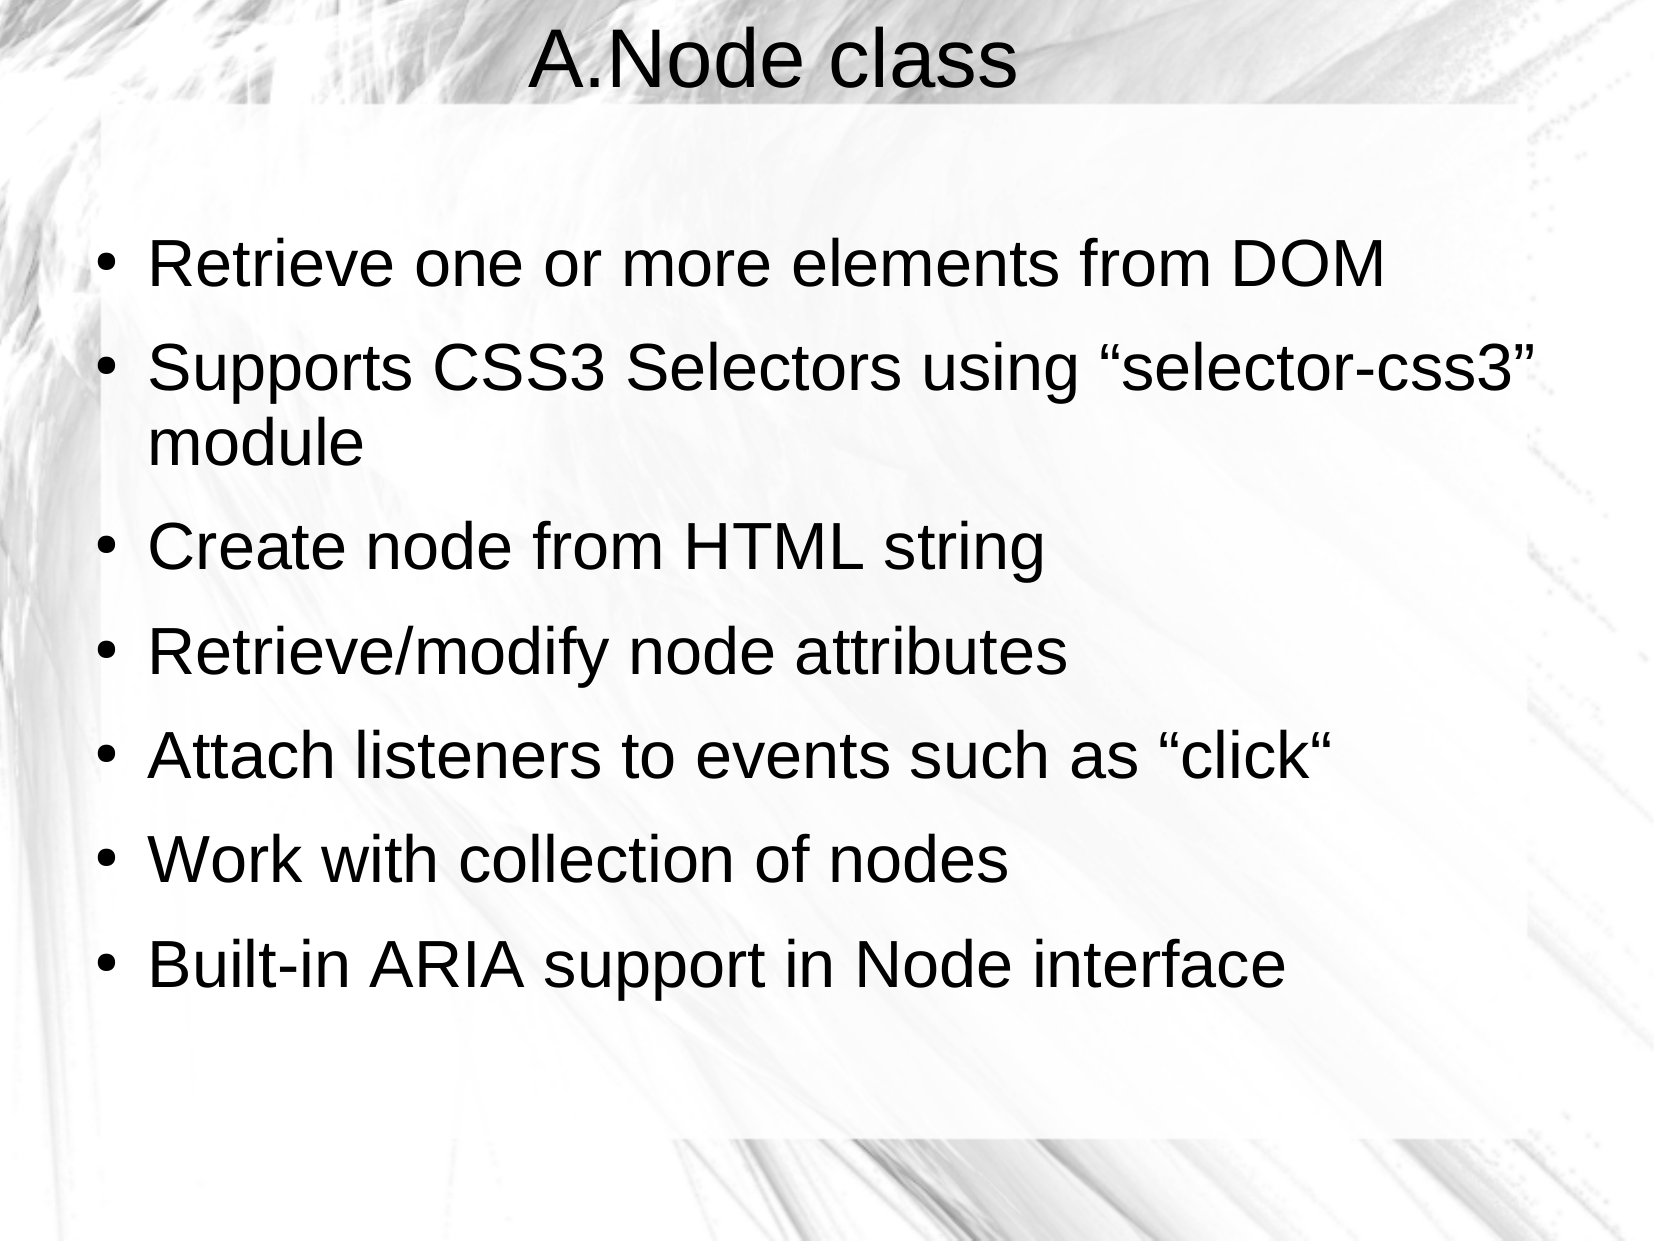

# A.Node class
Retrieve one or more elements from DOM
Supports CSS3 Selectors using “selector-css3” module
Create node from HTML string
Retrieve/modify node attributes
Attach listeners to events such as “click“
Work with collection of nodes
Built-in ARIA support in Node interface